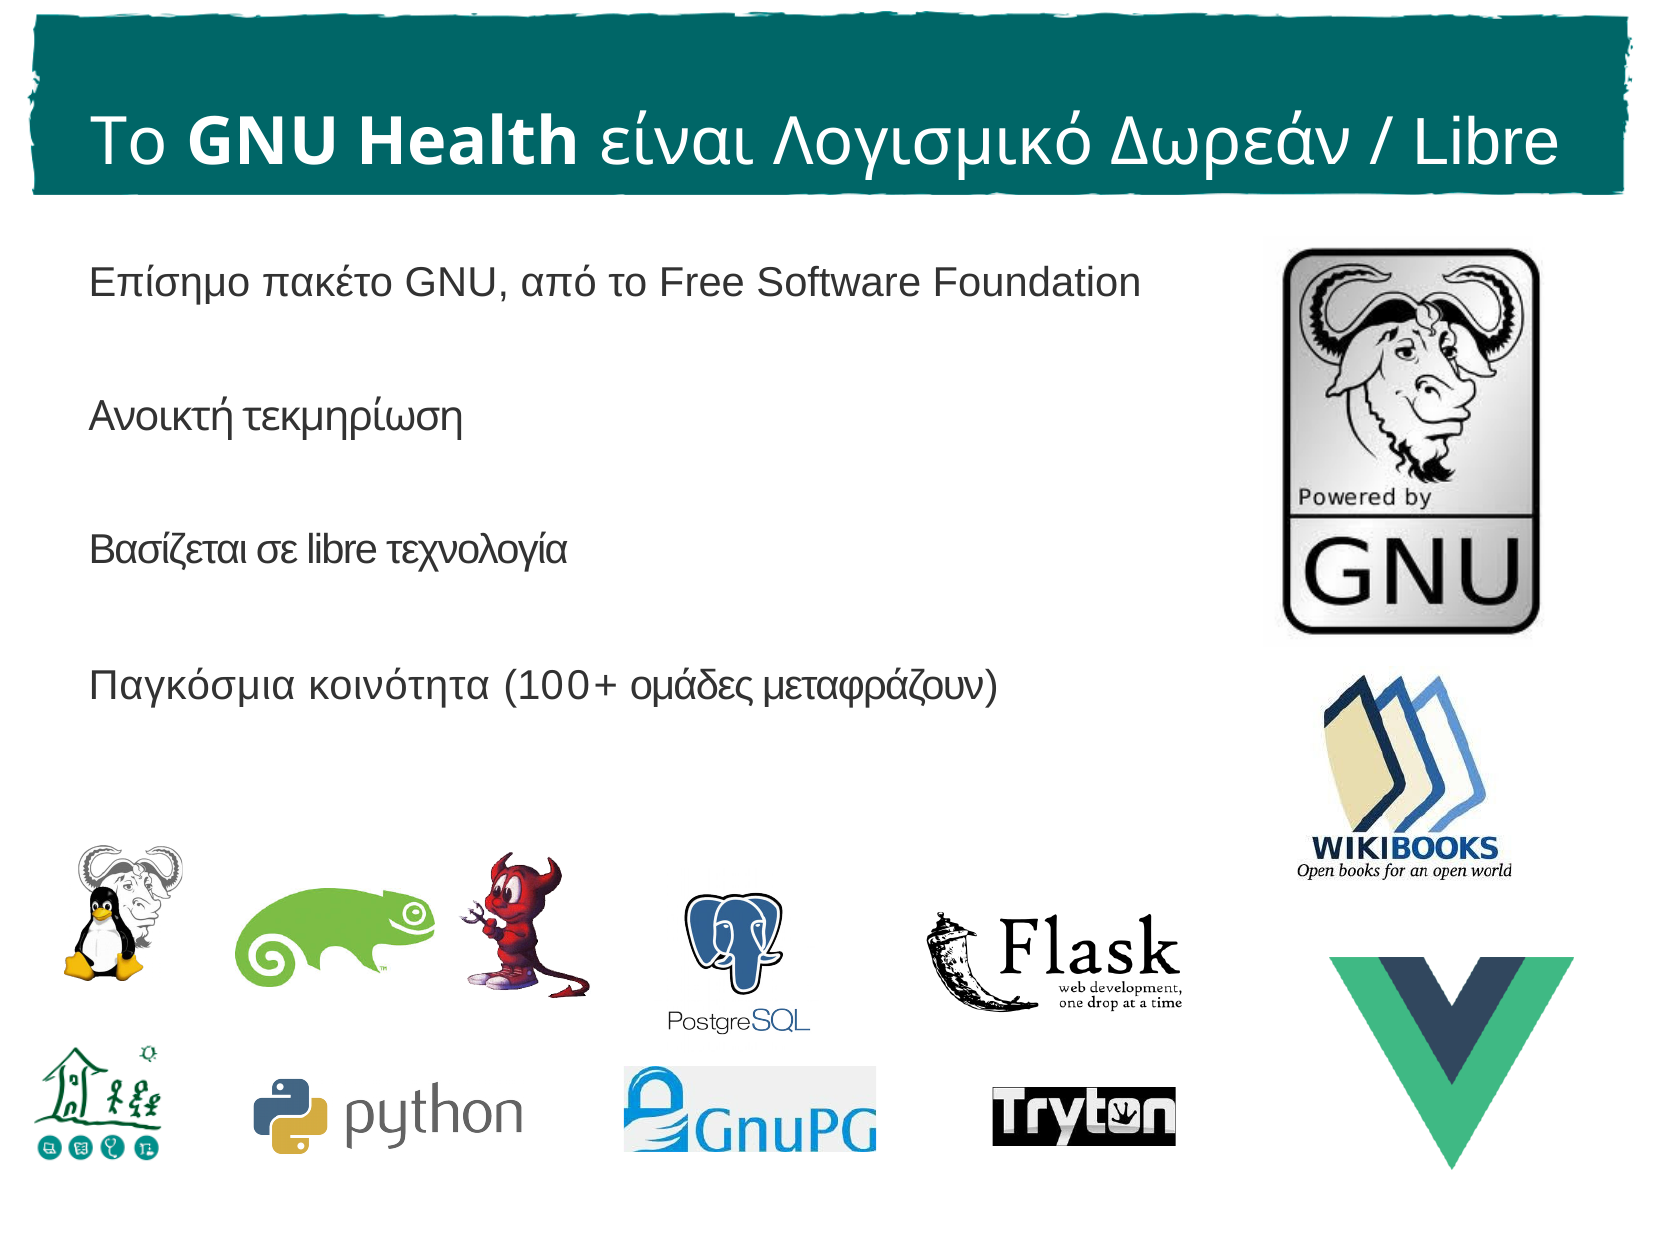

# Το GNU Health είναι Λογισμικό Δωρεάν / Libre
Επίσημο πακέτο GNU, από το Free Software Foundation
Ανοικτή τεκμηρίωση
Βασίζεται σε libre τεχνολογία
Παγκόσμια κοινότητα (100+ομάδες μεταφράζουν)